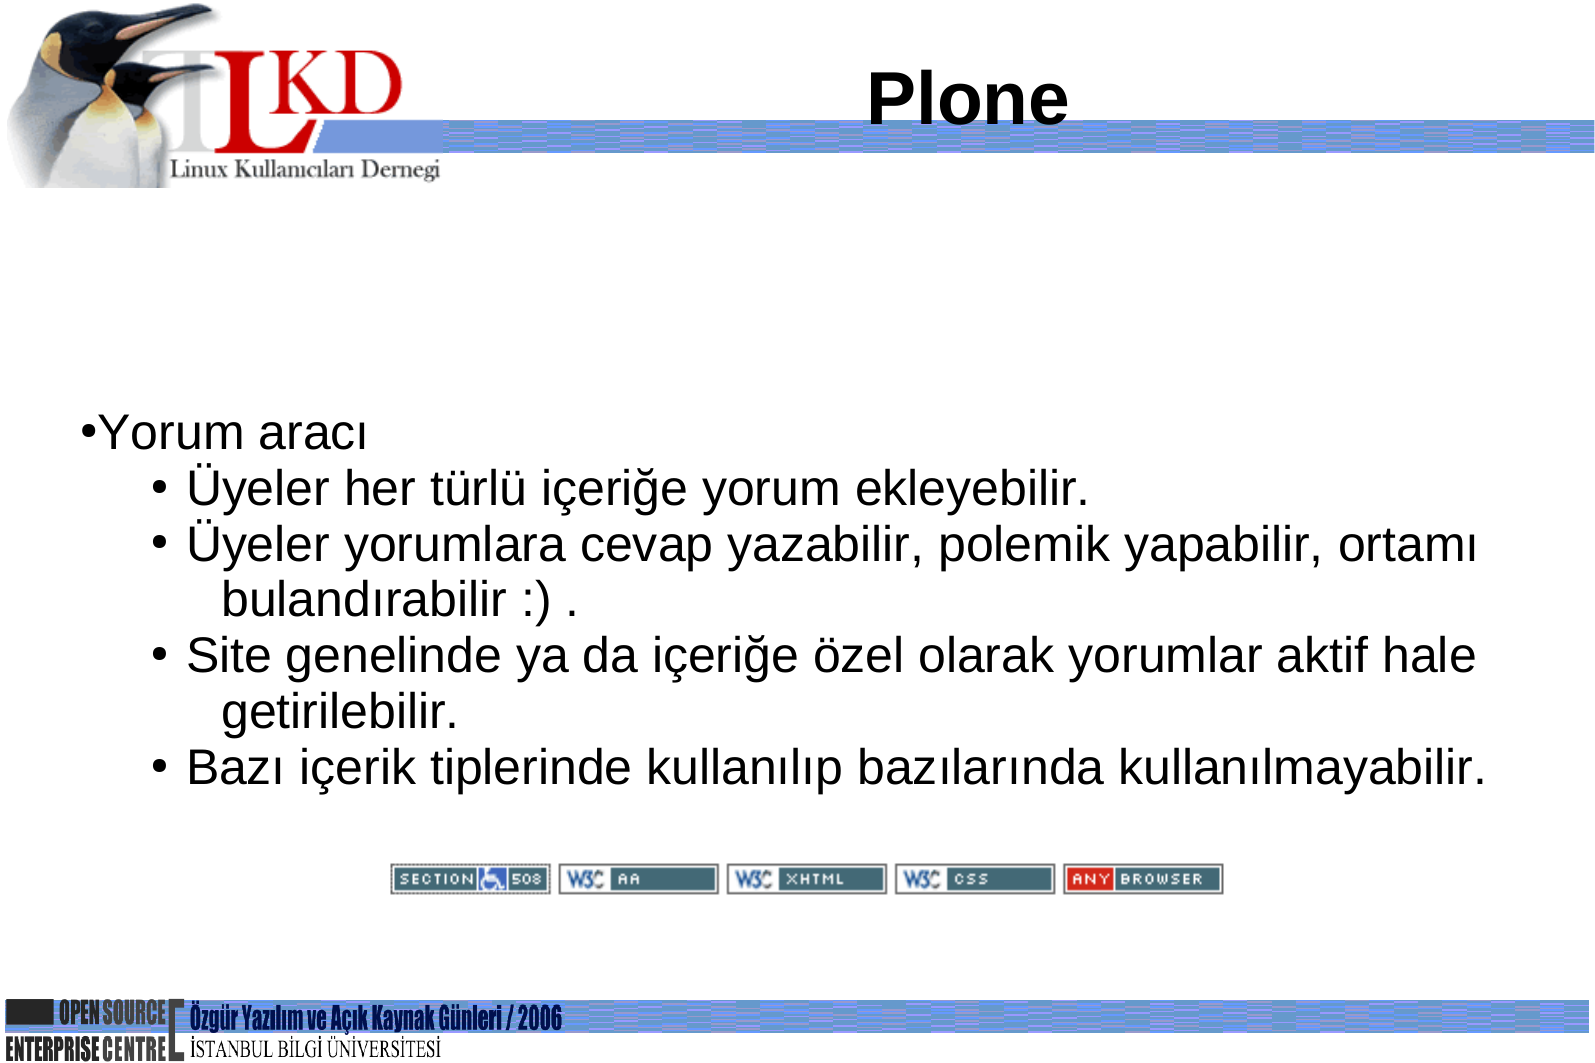

# Plone
Yorum aracı
Üyeler her türlü içeriğe yorum ekleyebilir.
Üyeler yorumlara cevap yazabilir, polemik yapabilir, ortamı bulandırabilir :) .
Site genelinde ya da içeriğe özel olarak yorumlar aktif hale getirilebilir.
Bazı içerik tiplerinde kullanılıp bazılarında kullanılmayabilir.